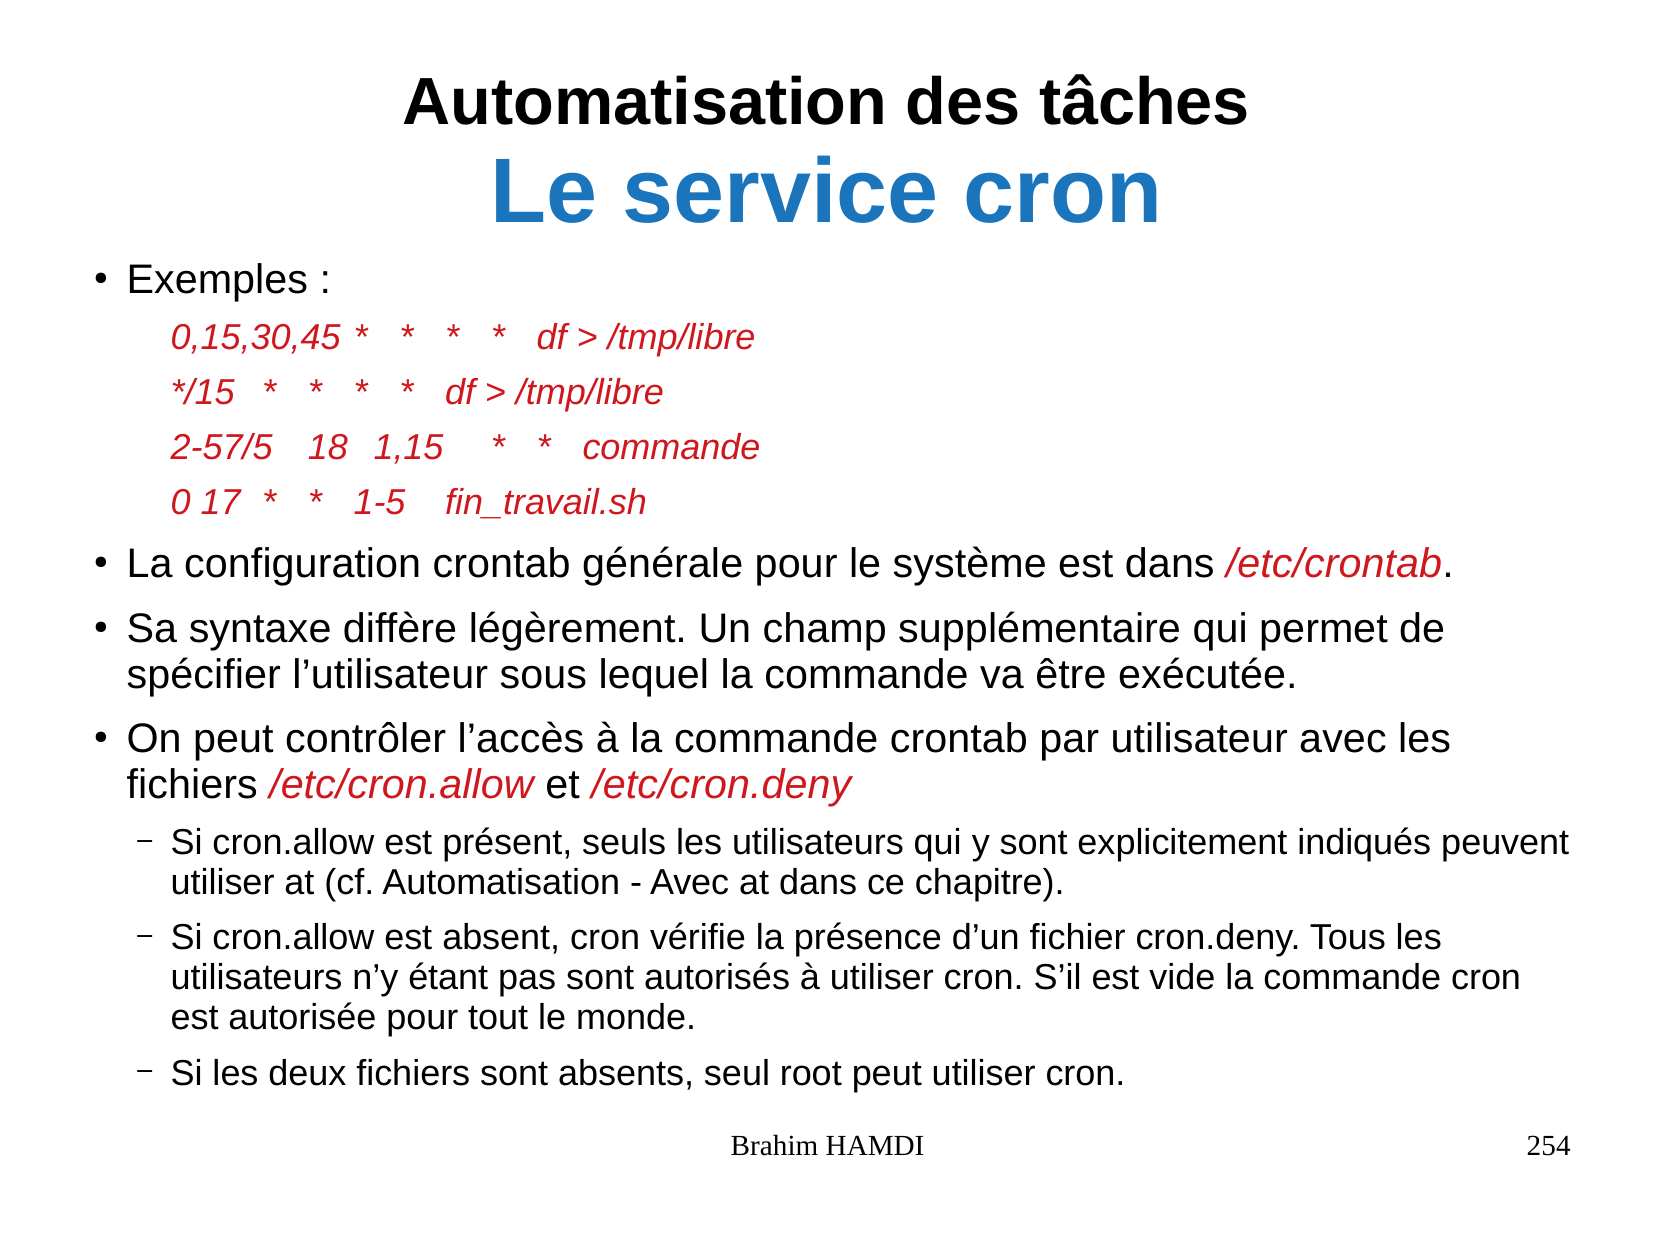

# Automatisation des tâches Le service cron
Exemples :
0,15,30,45	*	*	*	*	df > /tmp/libre
*/15	*	*	*	*	df > /tmp/libre
2-57/5	18	 1,15		*	*	commande
0 17	*	*	1-5	fin_travail.sh
La configuration crontab générale pour le système est dans /etc/crontab.
Sa syntaxe diffère légèrement. Un champ supplémentaire qui permet de spécifier l’utilisateur sous lequel la commande va être exécutée.
On peut contrôler l’accès à la commande crontab par utilisateur avec les fichiers /etc/cron.allow et /etc/cron.deny
Si cron.allow est présent, seuls les utilisateurs qui y sont explicitement indiqués peuvent utiliser at (cf. Automatisation - Avec at dans ce chapitre).
Si cron.allow est absent, cron vérifie la présence d’un fichier cron.deny. Tous les utilisateurs n’y étant pas sont autorisés à utiliser cron. S’il est vide la commande cron est autorisée pour tout le monde.
Si les deux fichiers sont absents, seul root peut utiliser cron.
Brahim HAMDI
254